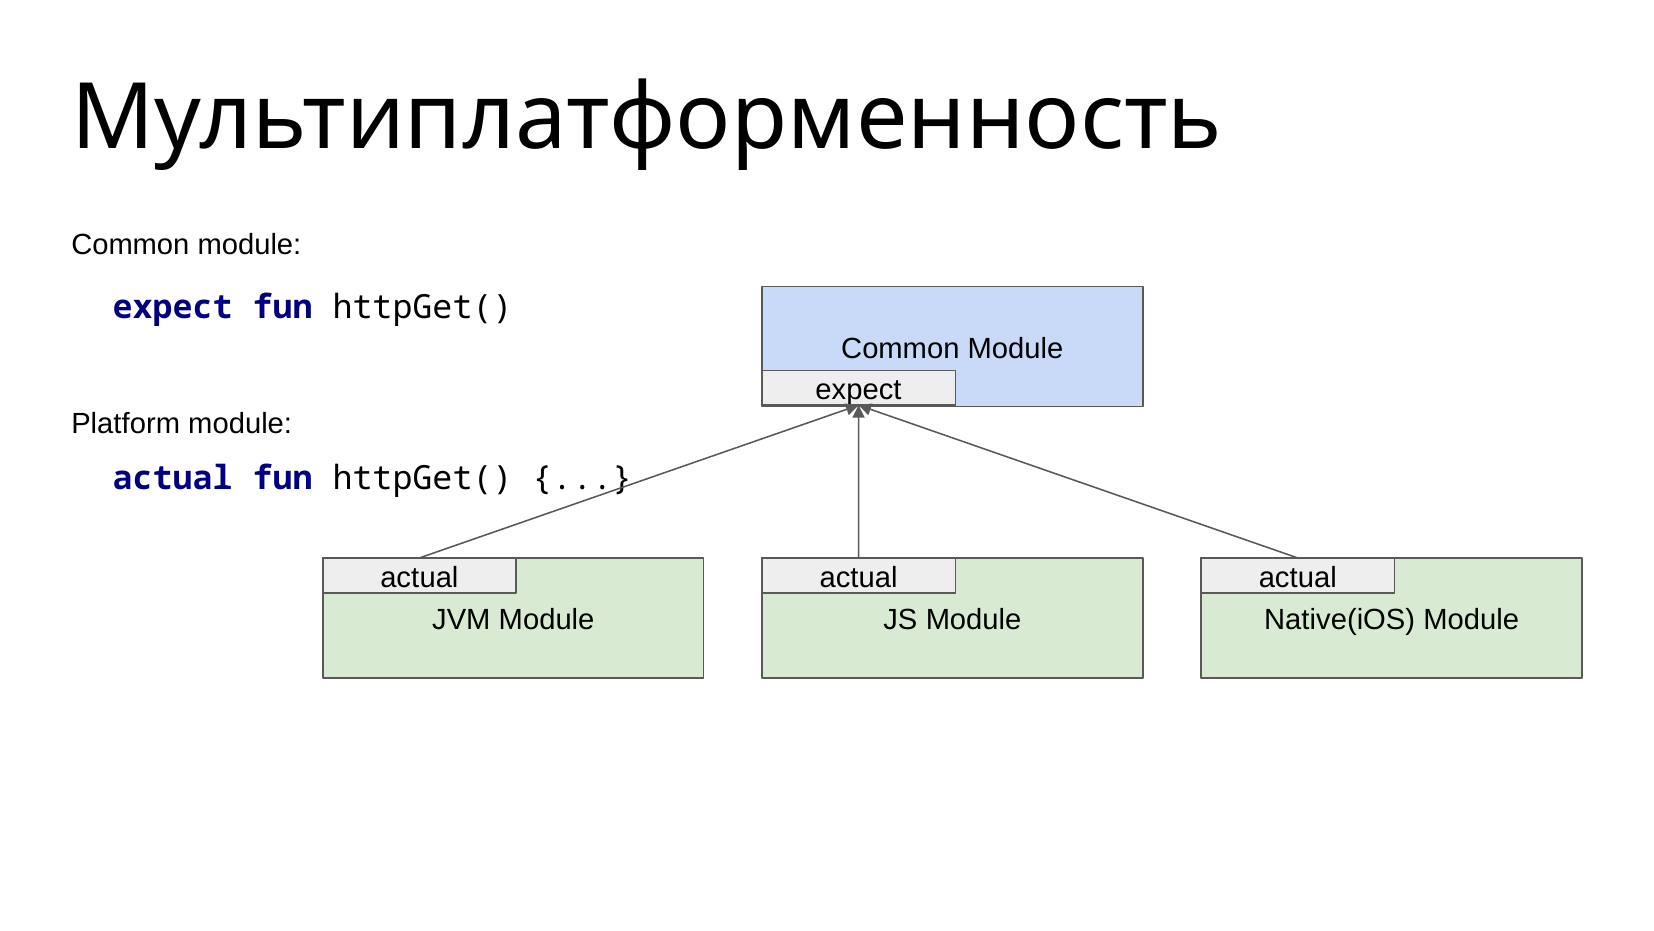

# Мультиплатформенность
Common module:
expect fun httpGet()
Common Module
expect
Platform module:
actual fun httpGet() {...}
JVM Module
actual
JS Module
actual
Native(iOS) Module
actual